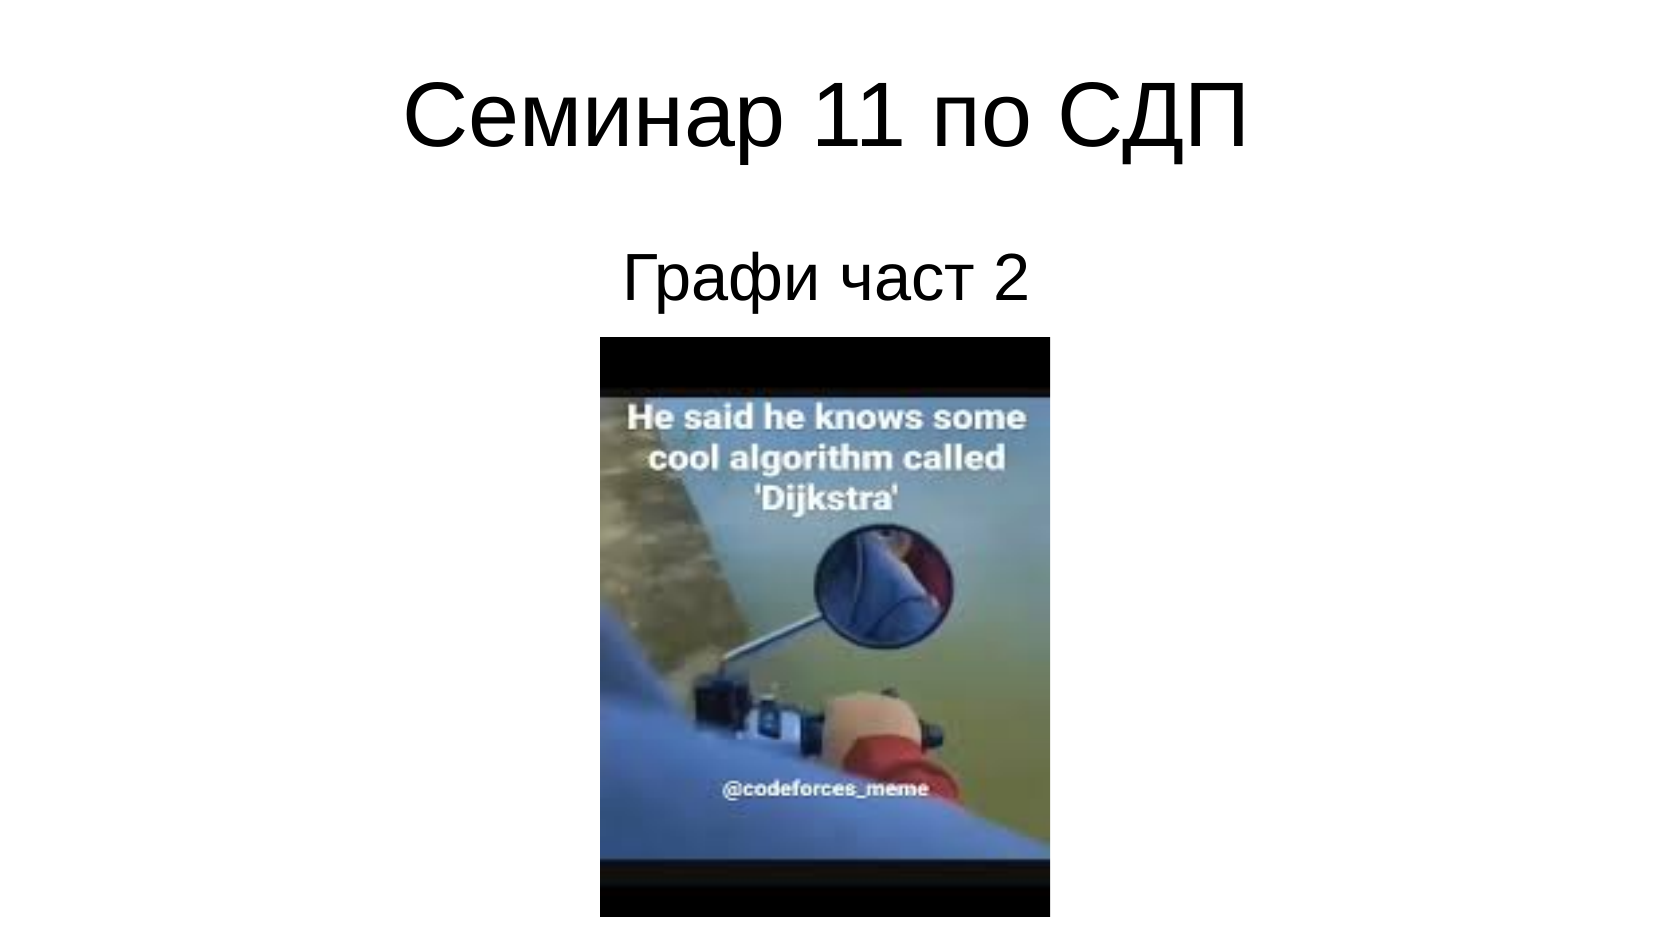

# Семинар 11 по СДП
Графи част 2